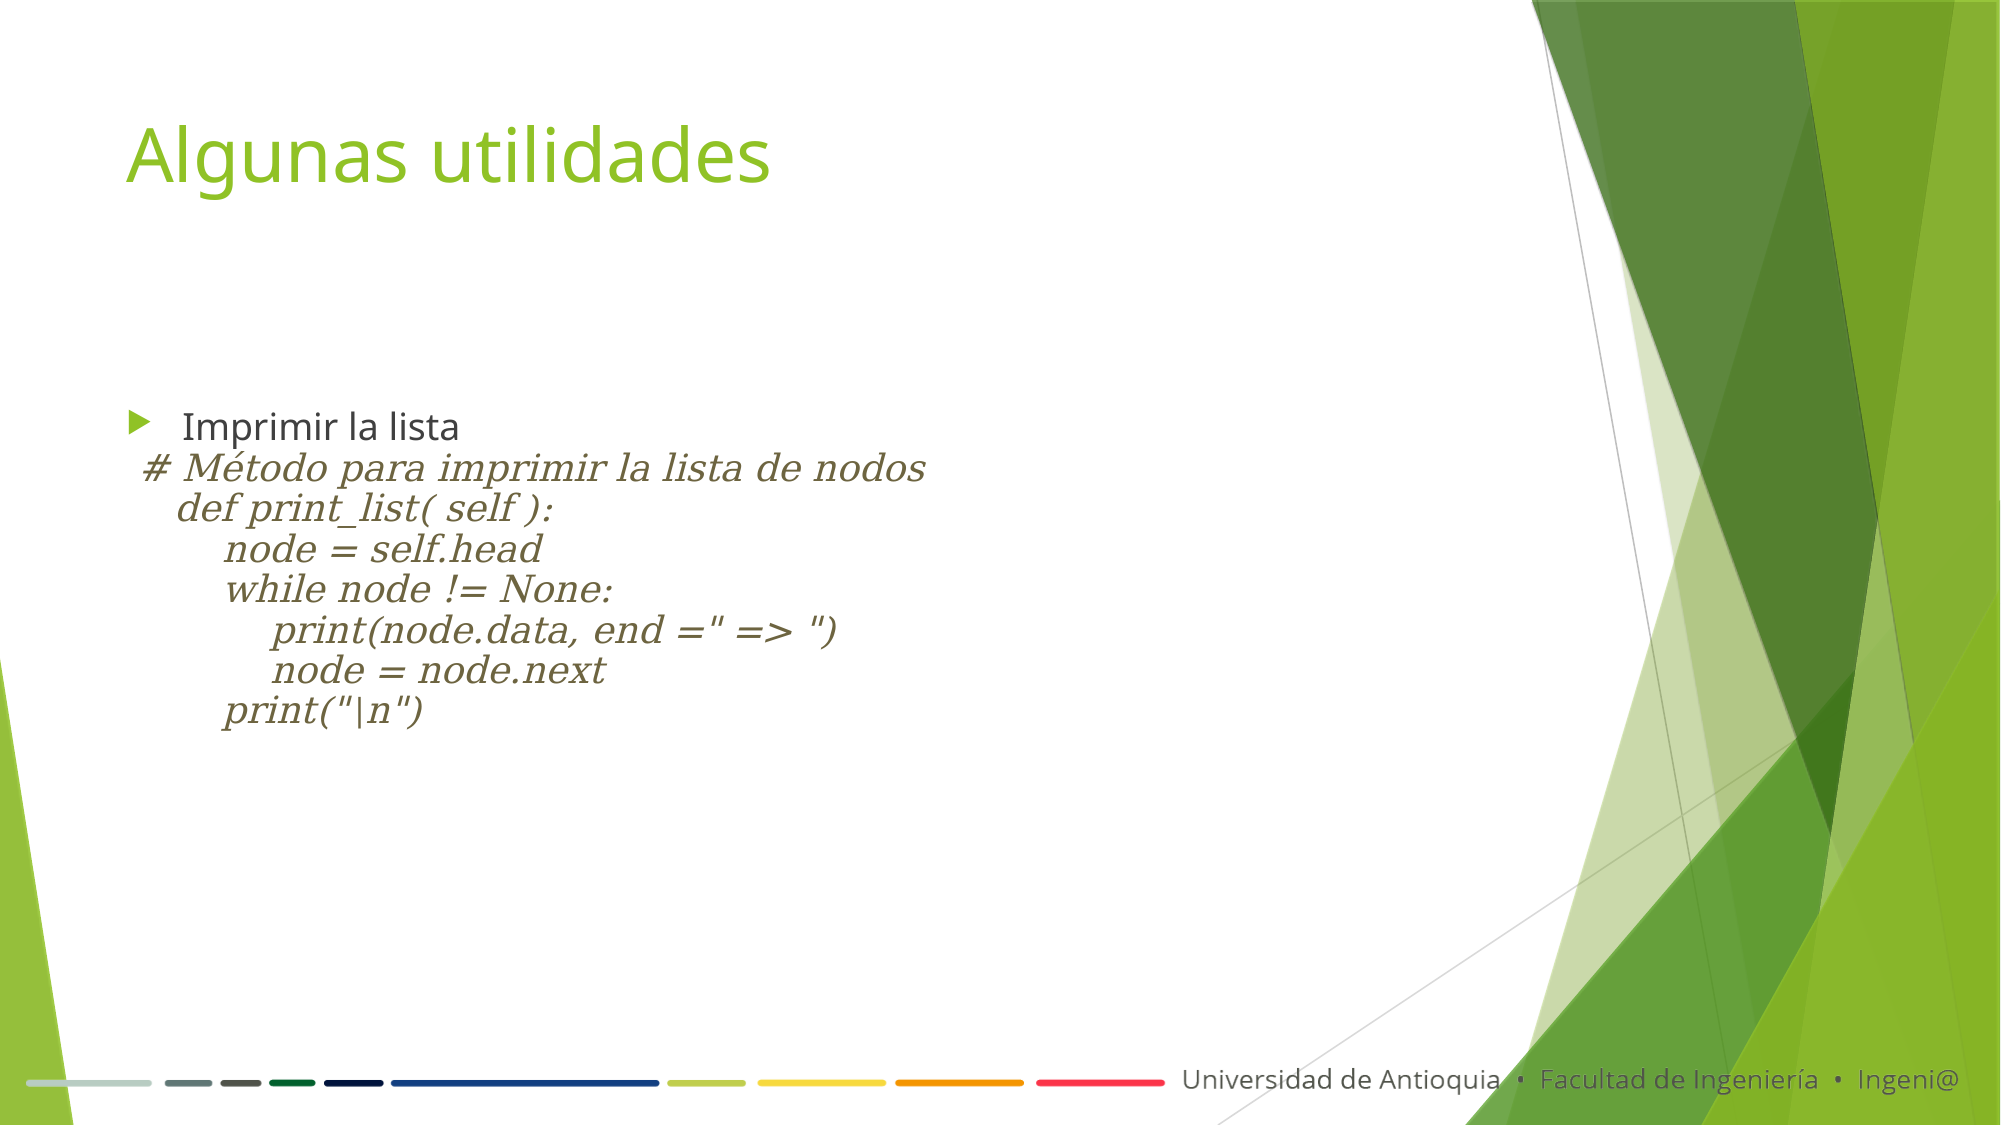

# Algunas utilidades
Imprimir la lista
 # Método para imprimir la lista de nodos
 def print_list( self ):
 node = self.head
 while node != None:
 print(node.data, end =" => ")
 node = node.next
 print("\n")